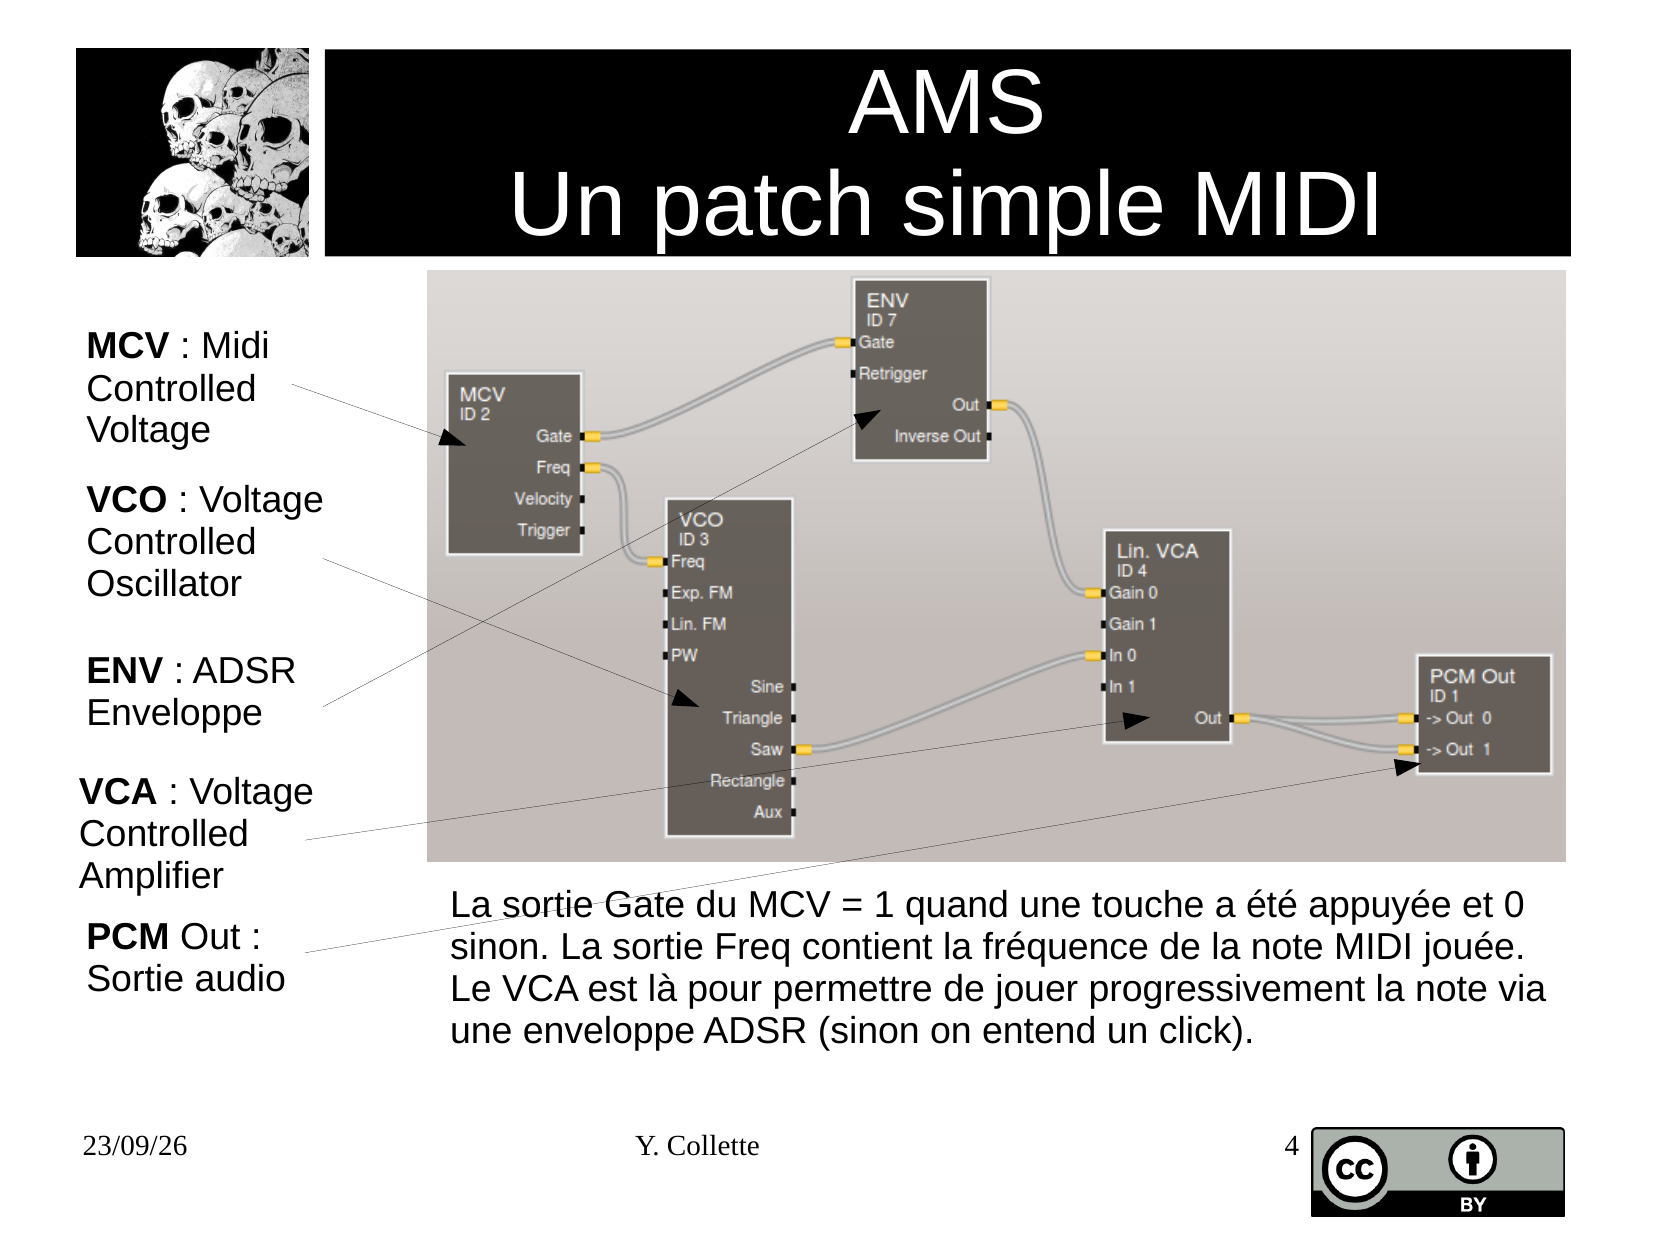

# AMS Un patch simple MIDI
MCV : Midi Controlled Voltage
VCO : Voltage Controlled Oscillator
ENV : ADSR Enveloppe
VCA : Voltage Controlled Amplifier
La sortie Gate du MCV = 1 quand une touche a été appuyée et 0 sinon. La sortie Freq contient la fréquence de la note MIDI jouée.
Le VCA est là pour permettre de jouer progressivement la note via une enveloppe ADSR (sinon on entend un click).
PCM Out : Sortie audio
Y. Collette
4